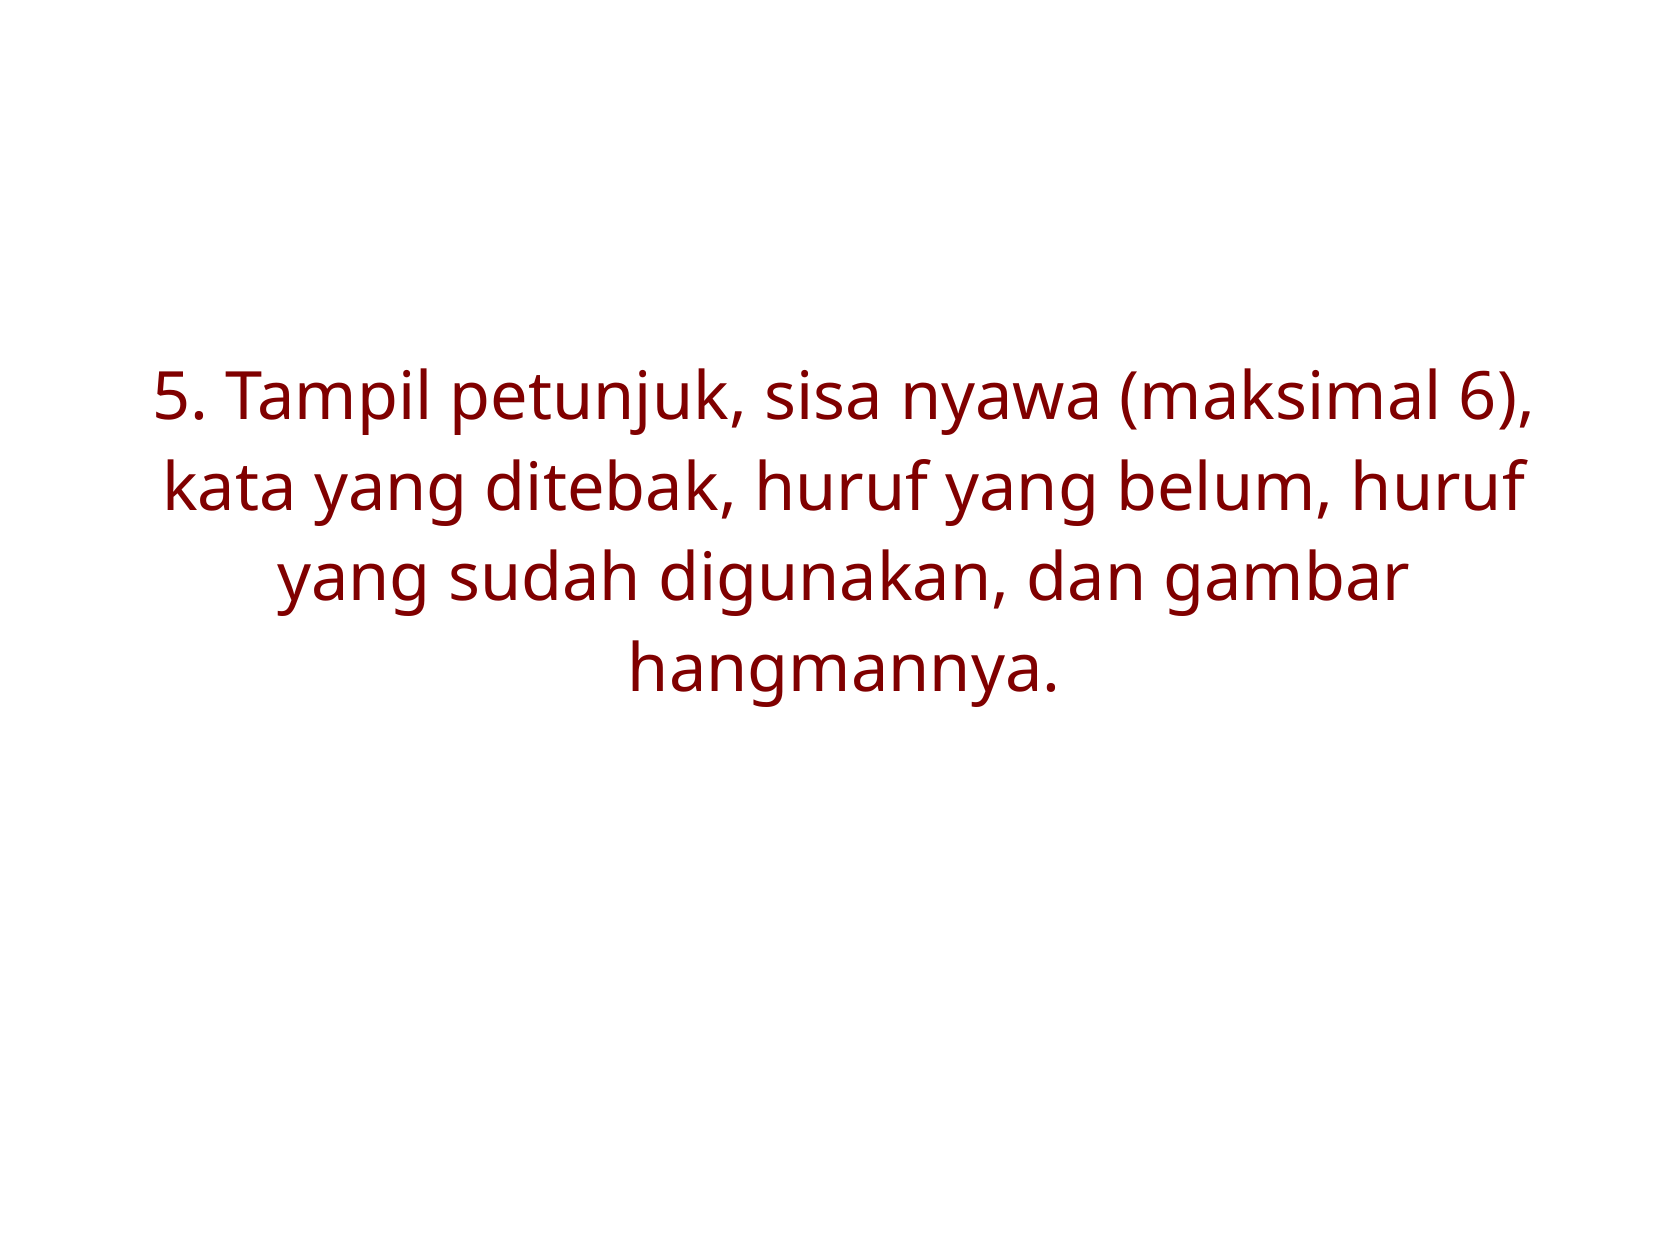

# 5. Tampil petunjuk, sisa nyawa (maksimal 6), kata yang ditebak, huruf yang belum, huruf yang sudah digunakan, dan gambar hangmannya.